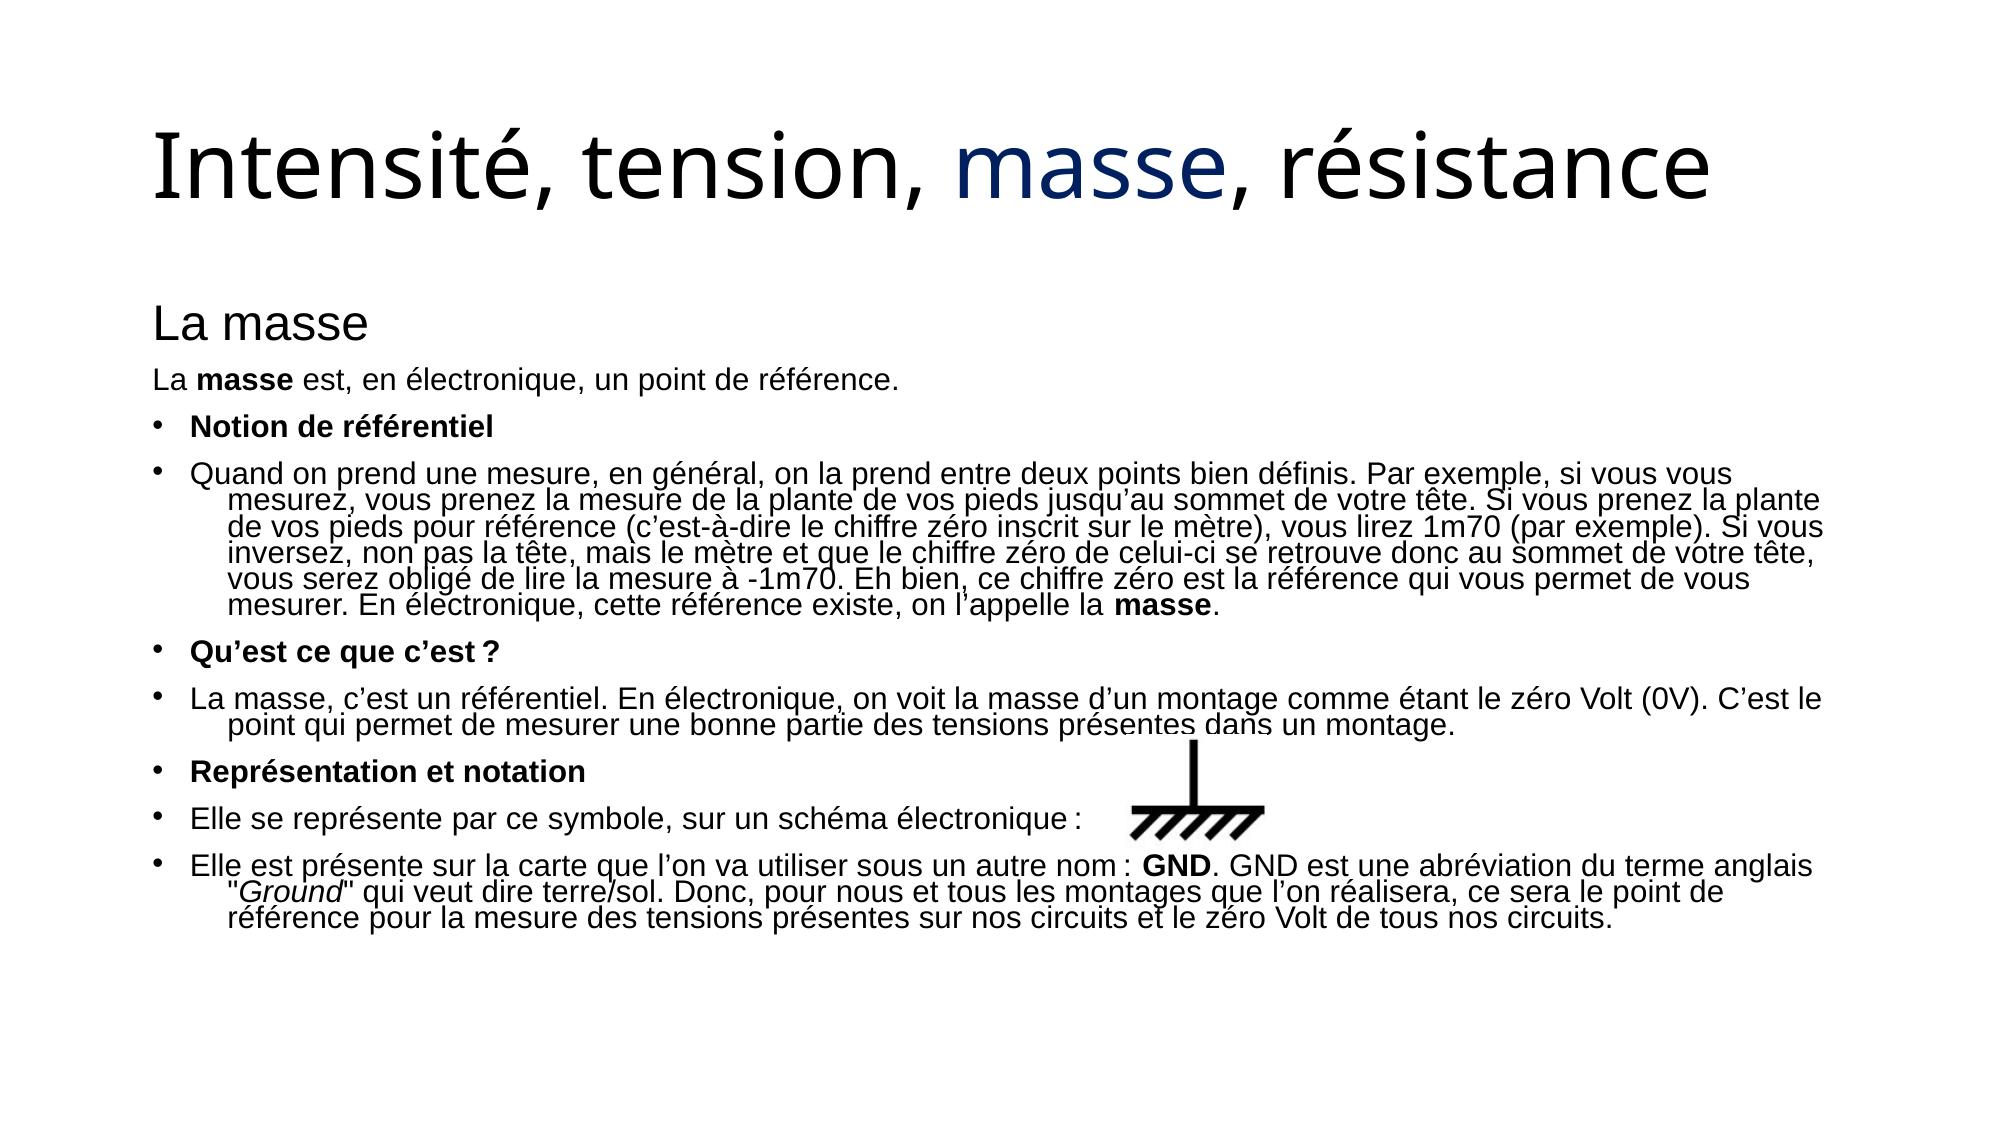

# Intensité, tension, masse, résistance
La masse
La masse est, en électronique, un point de référence.
Notion de référentiel
Quand on prend une mesure, en général, on la prend entre deux points bien définis. Par exemple, si vous vous mesurez, vous prenez la mesure de la plante de vos pieds jusqu’au sommet de votre tête. Si vous prenez la plante de vos pieds pour référence (c’est-à-dire le chiffre zéro inscrit sur le mètre), vous lirez 1m70 (par exemple). Si vous inversez, non pas la tête, mais le mètre et que le chiffre zéro de celui-ci se retrouve donc au sommet de votre tête, vous serez obligé de lire la mesure à -1m70. Eh bien, ce chiffre zéro est la référence qui vous permet de vous mesurer. En électronique, cette référence existe, on l’appelle la masse.
Qu’est ce que c’est ?
La masse, c’est un référentiel. En électronique, on voit la masse d’un montage comme étant le zéro Volt (0V). C’est le point qui permet de mesurer une bonne partie des tensions présentes dans un montage.
Représentation et notation
Elle se représente par ce symbole, sur un schéma électronique :
Elle est présente sur la carte que l’on va utiliser sous un autre nom : GND. GND est une abréviation du terme anglais "Ground" qui veut dire terre/sol. Donc, pour nous et tous les montages que l’on réalisera, ce sera le point de référence pour la mesure des tensions présentes sur nos circuits et le zéro Volt de tous nos circuits.